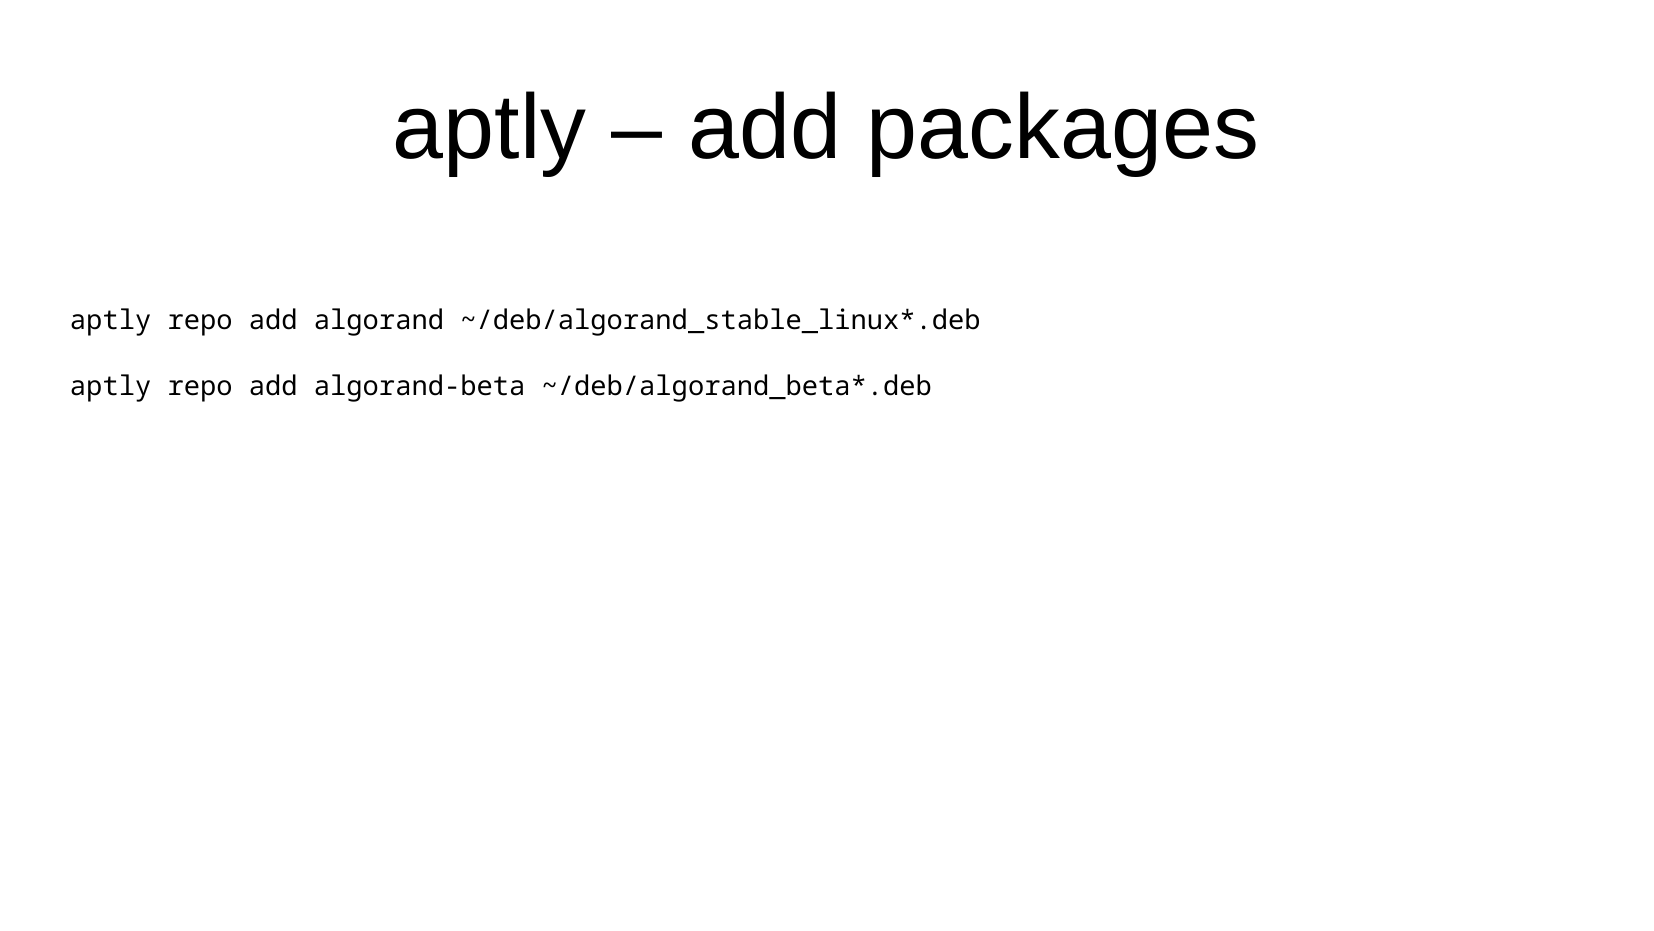

# aptly – add packages
aptly repo add algorand ~/deb/algorand_stable_linux*.deb
aptly repo add algorand-beta ~/deb/algorand_beta*.deb